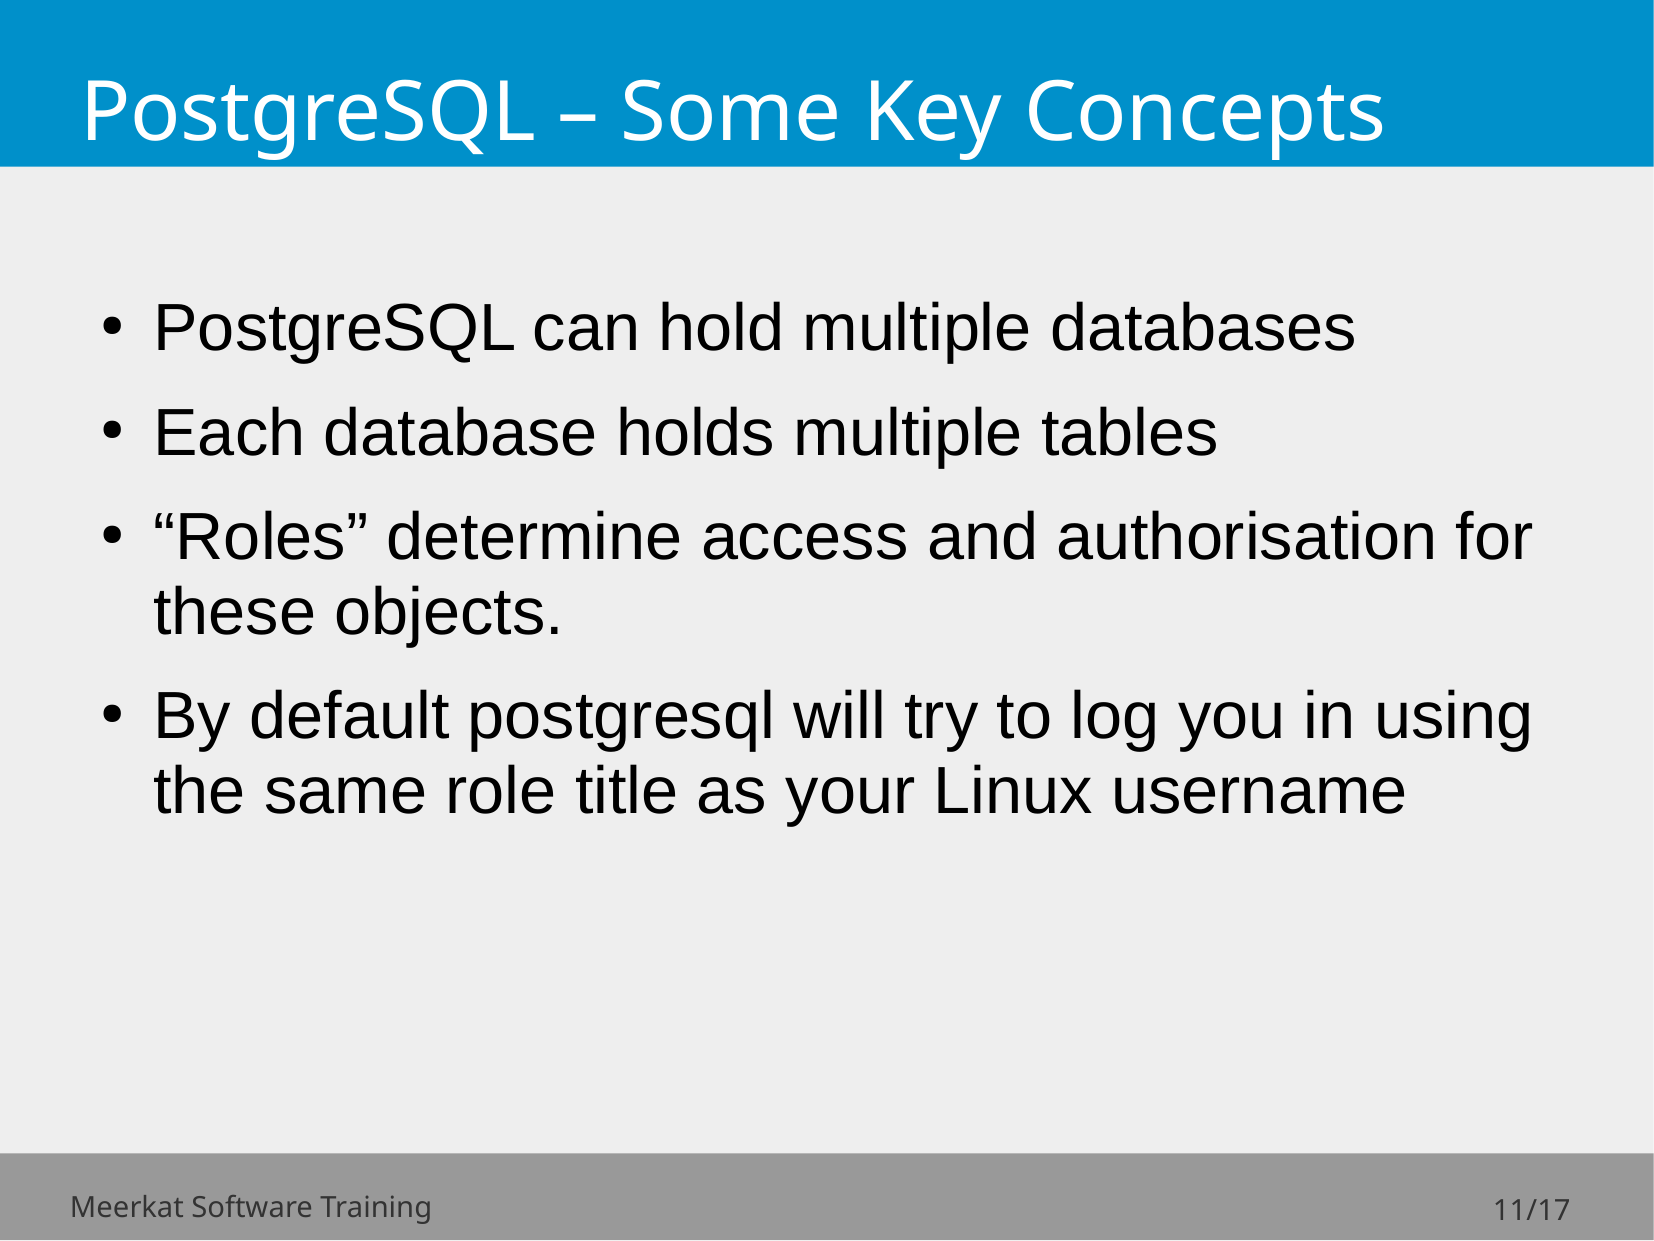

PostgreSQL – Some Key Concepts
# PostgreSQL can hold multiple databases
Each database holds multiple tables
“Roles” determine access and authorisation for these objects.
By default postgresql will try to log you in using the same role title as your Linux username
11